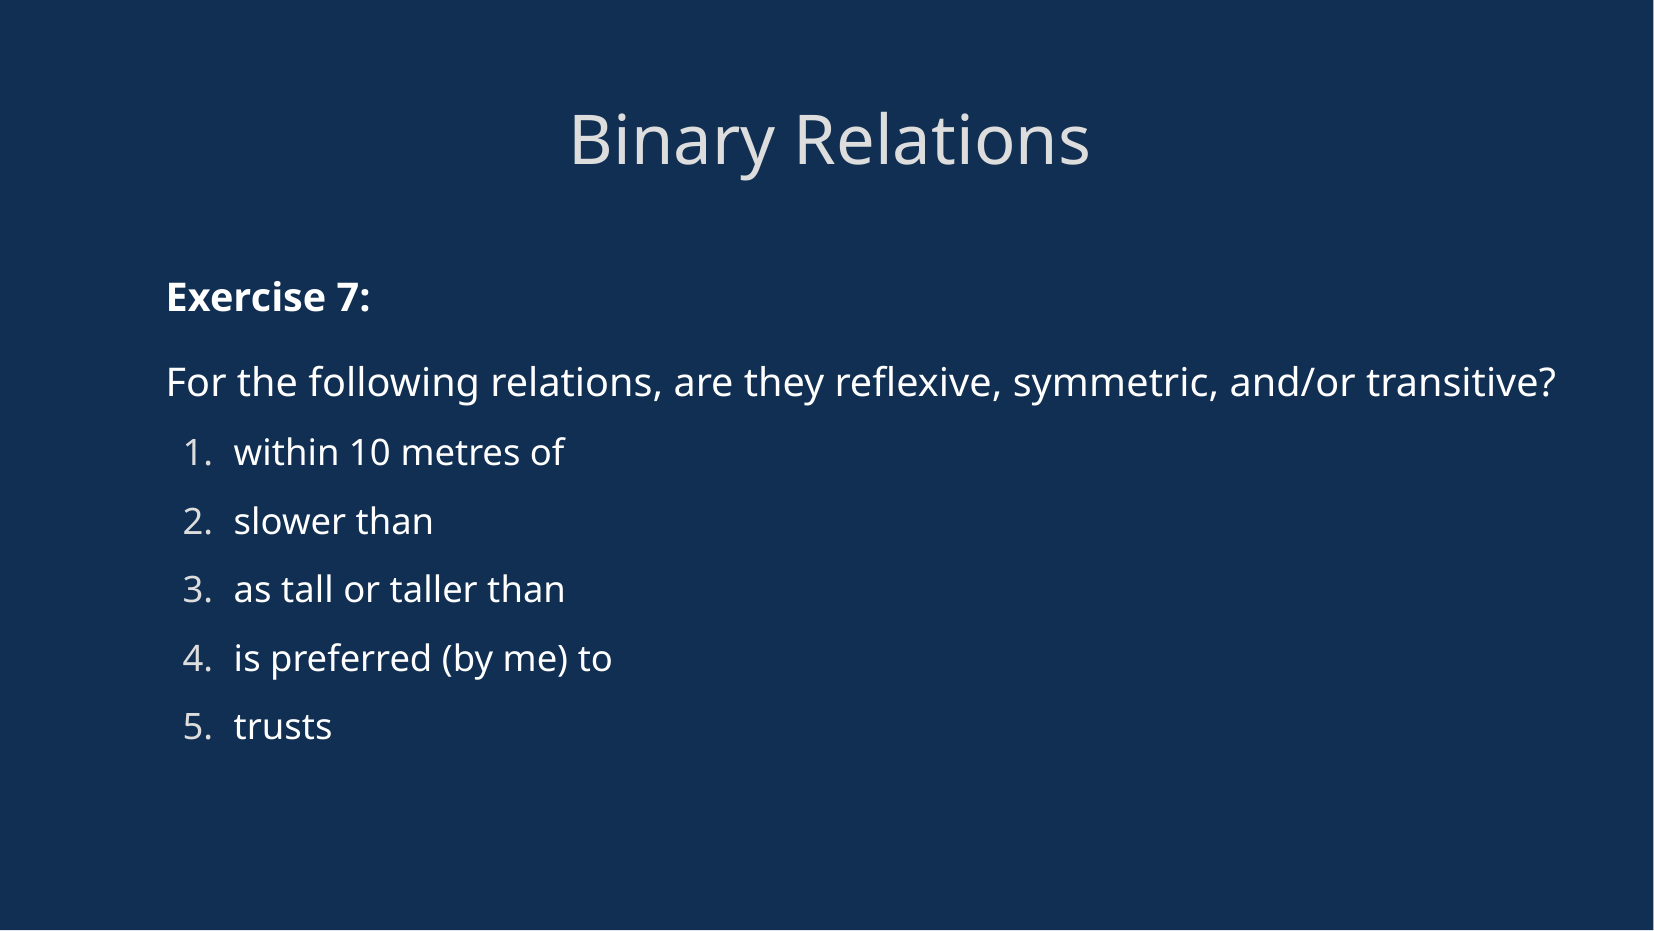

# Binary Relations
Exercise 7:
For the following relations, are they reflexive, symmetric, and/or transitive?
within 10 metres of
slower than
as tall or taller than
is preferred (by me) to
trusts